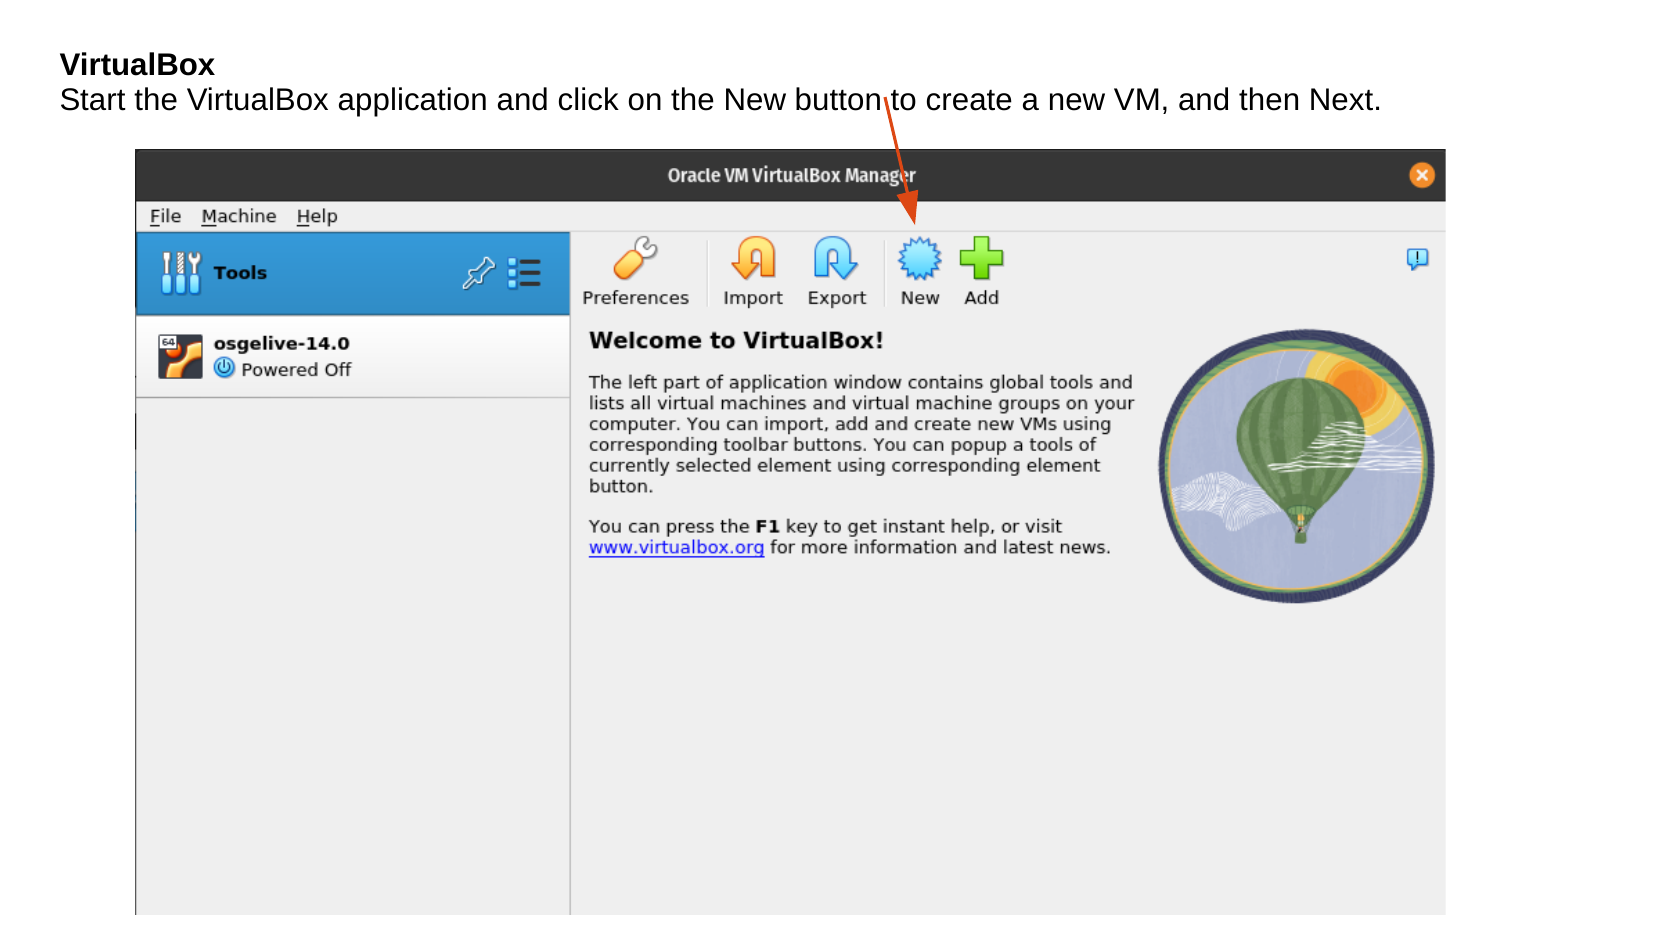

VirtualBox
Start the VirtualBox application and click on the New button to create a new VM, and then Next.